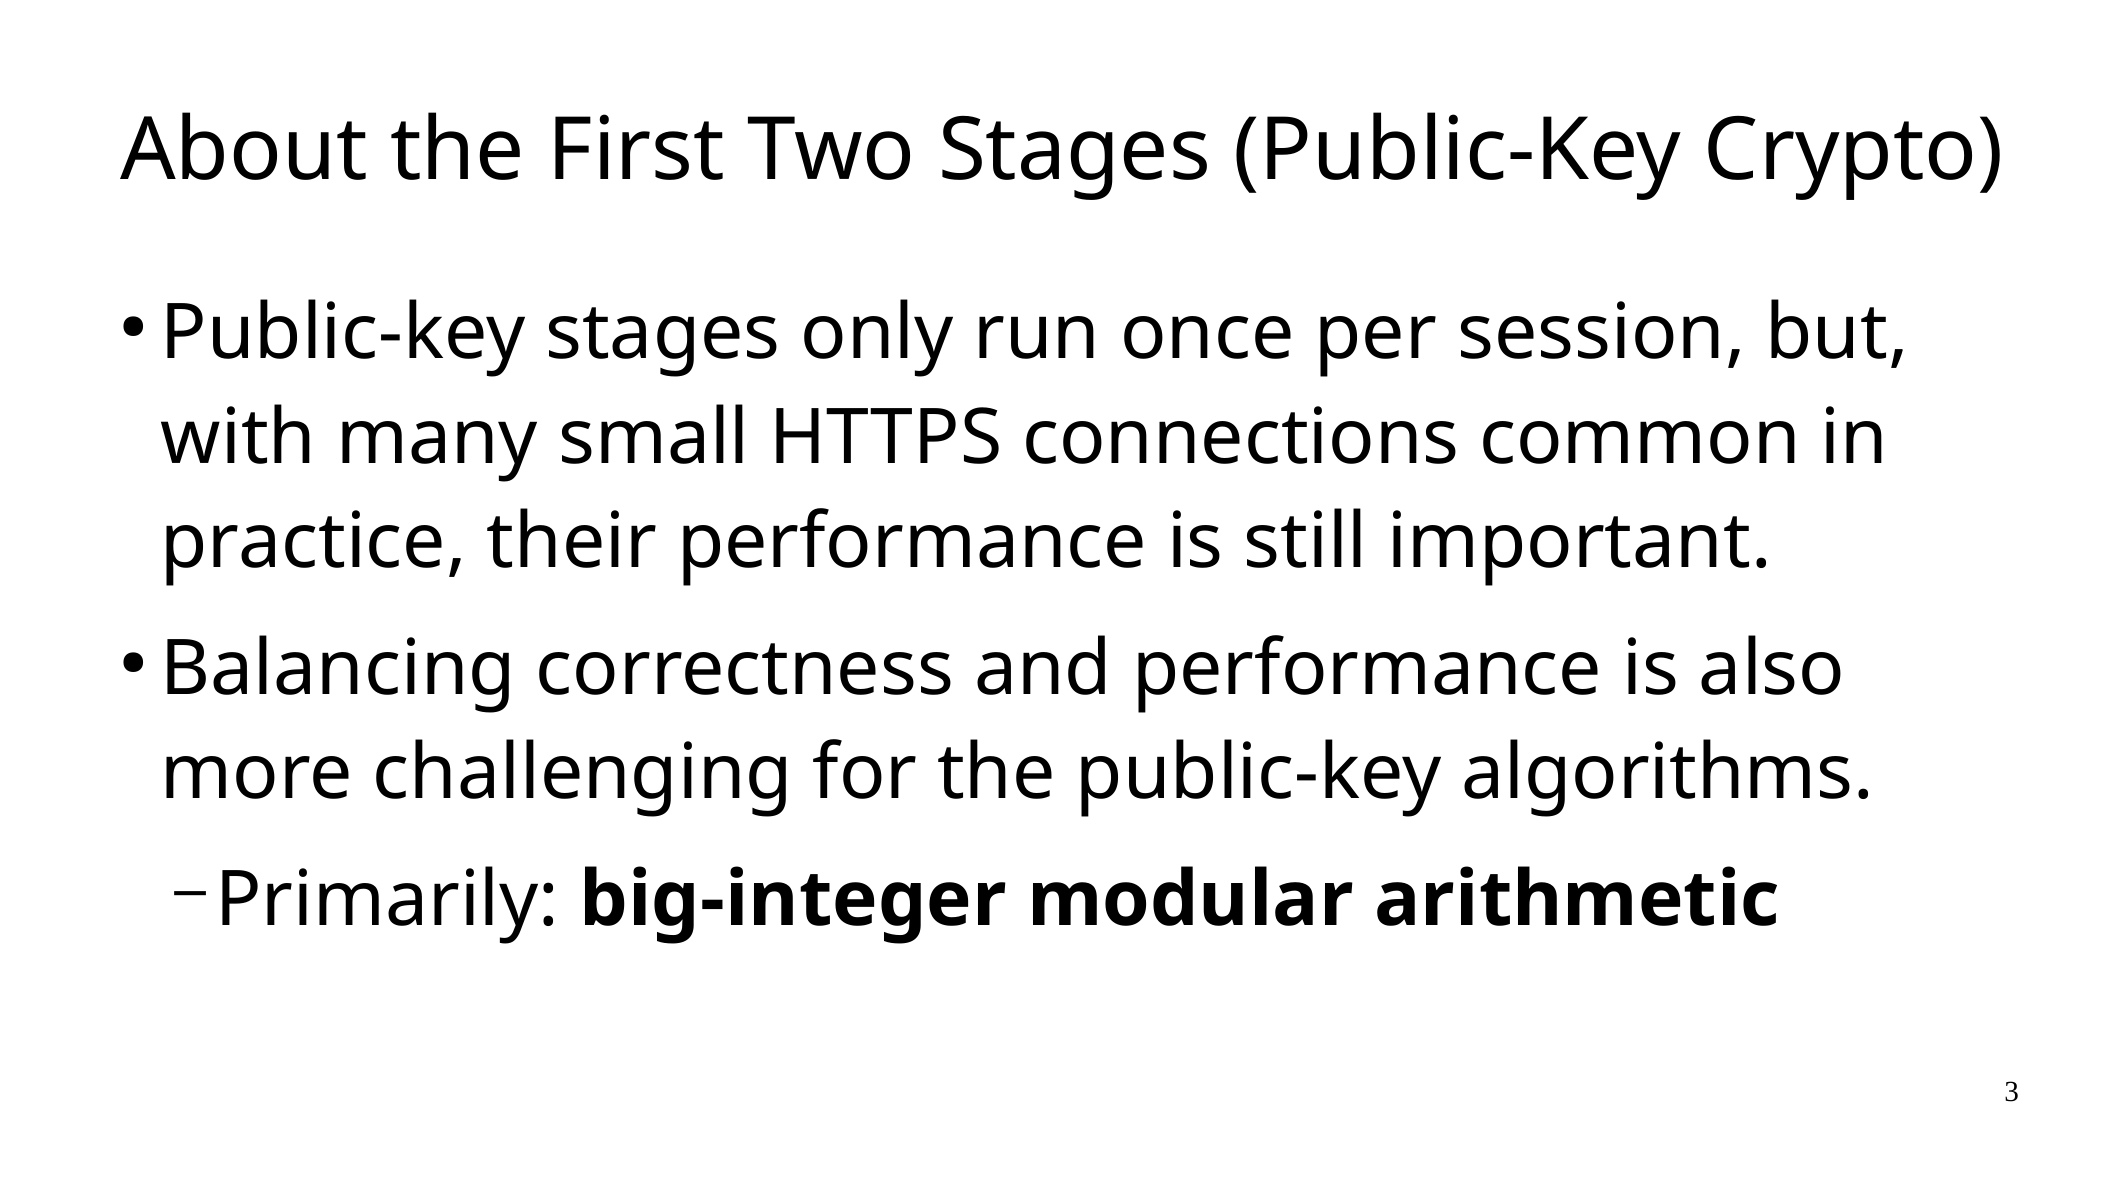

# About the First Two Stages (Public-Key Crypto)
Public-key stages only run once per session, but, with many small HTTPS connections common in practice, their performance is still important.
Balancing correctness and performance is also more challenging for the public-key algorithms.
Primarily: big-integer modular arithmetic
3